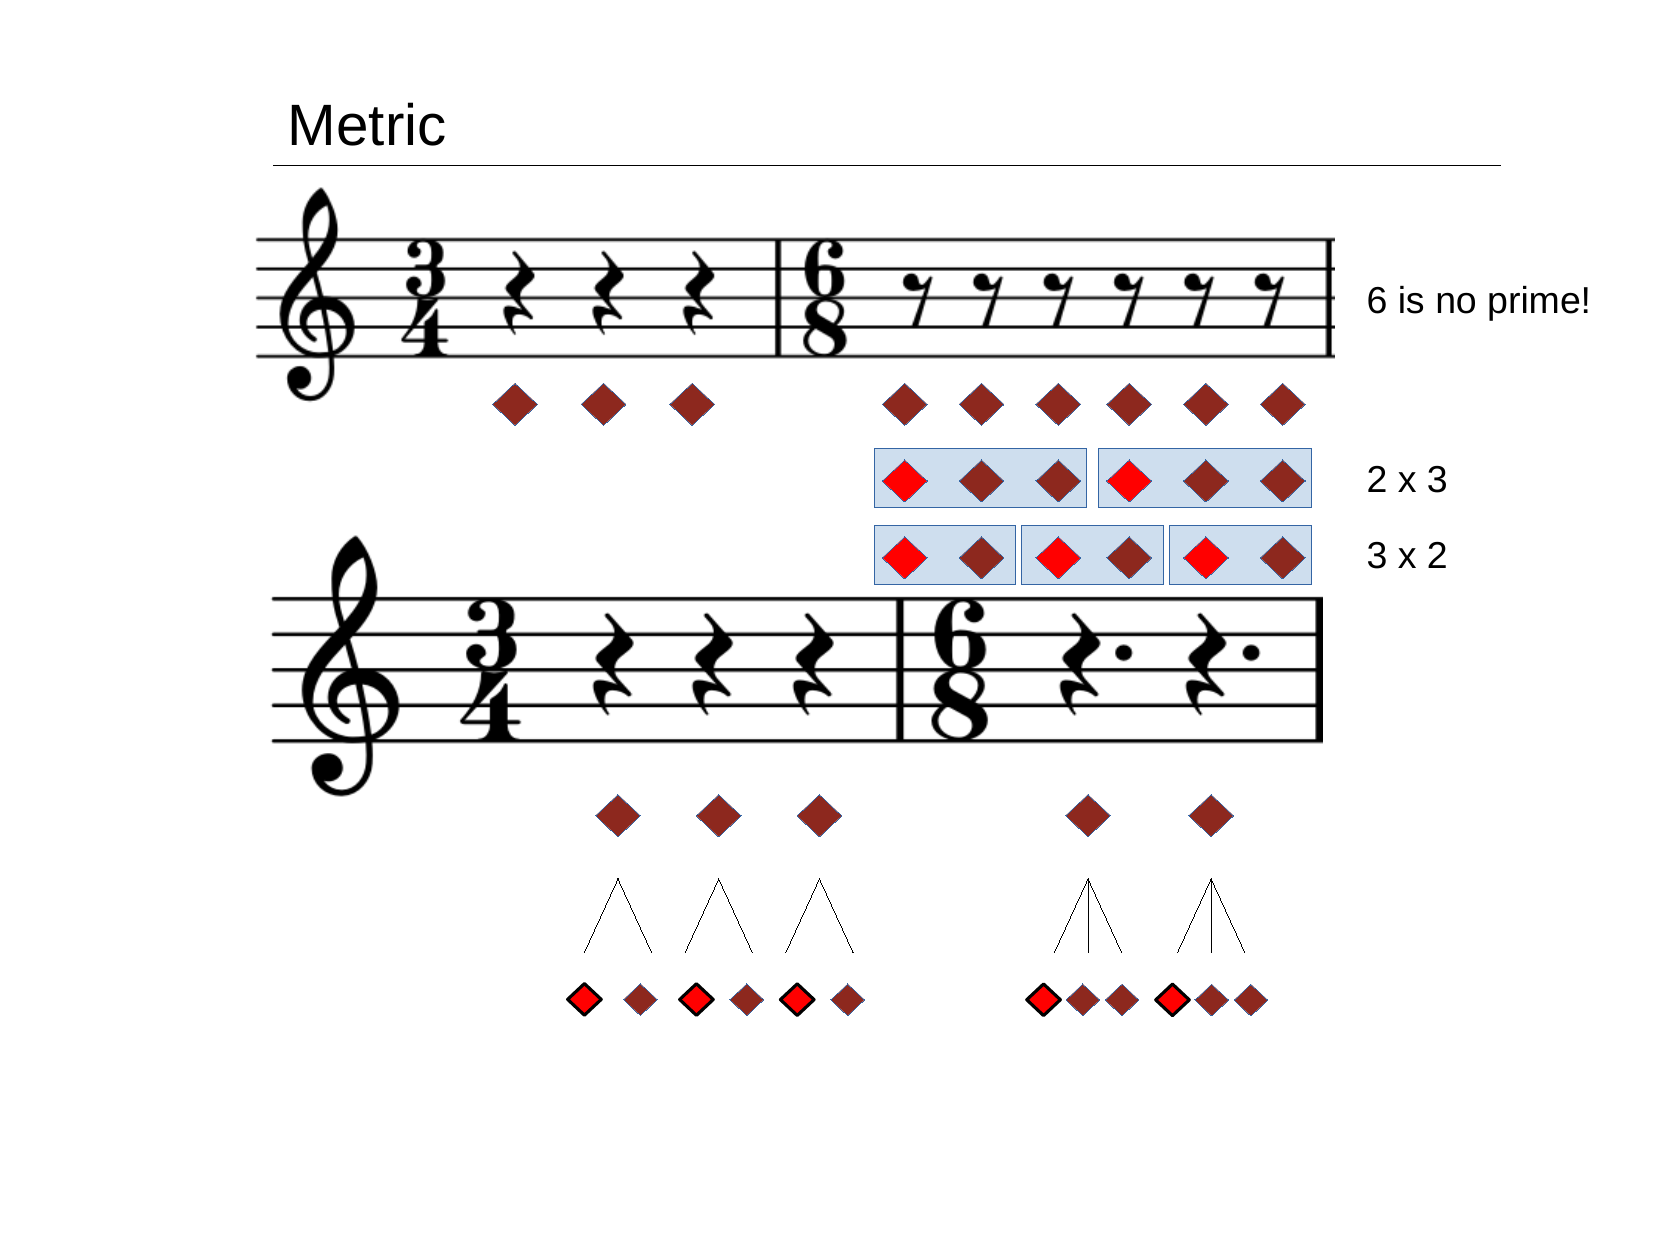

Metric
6 is no prime!
2 x 3
3 x 2